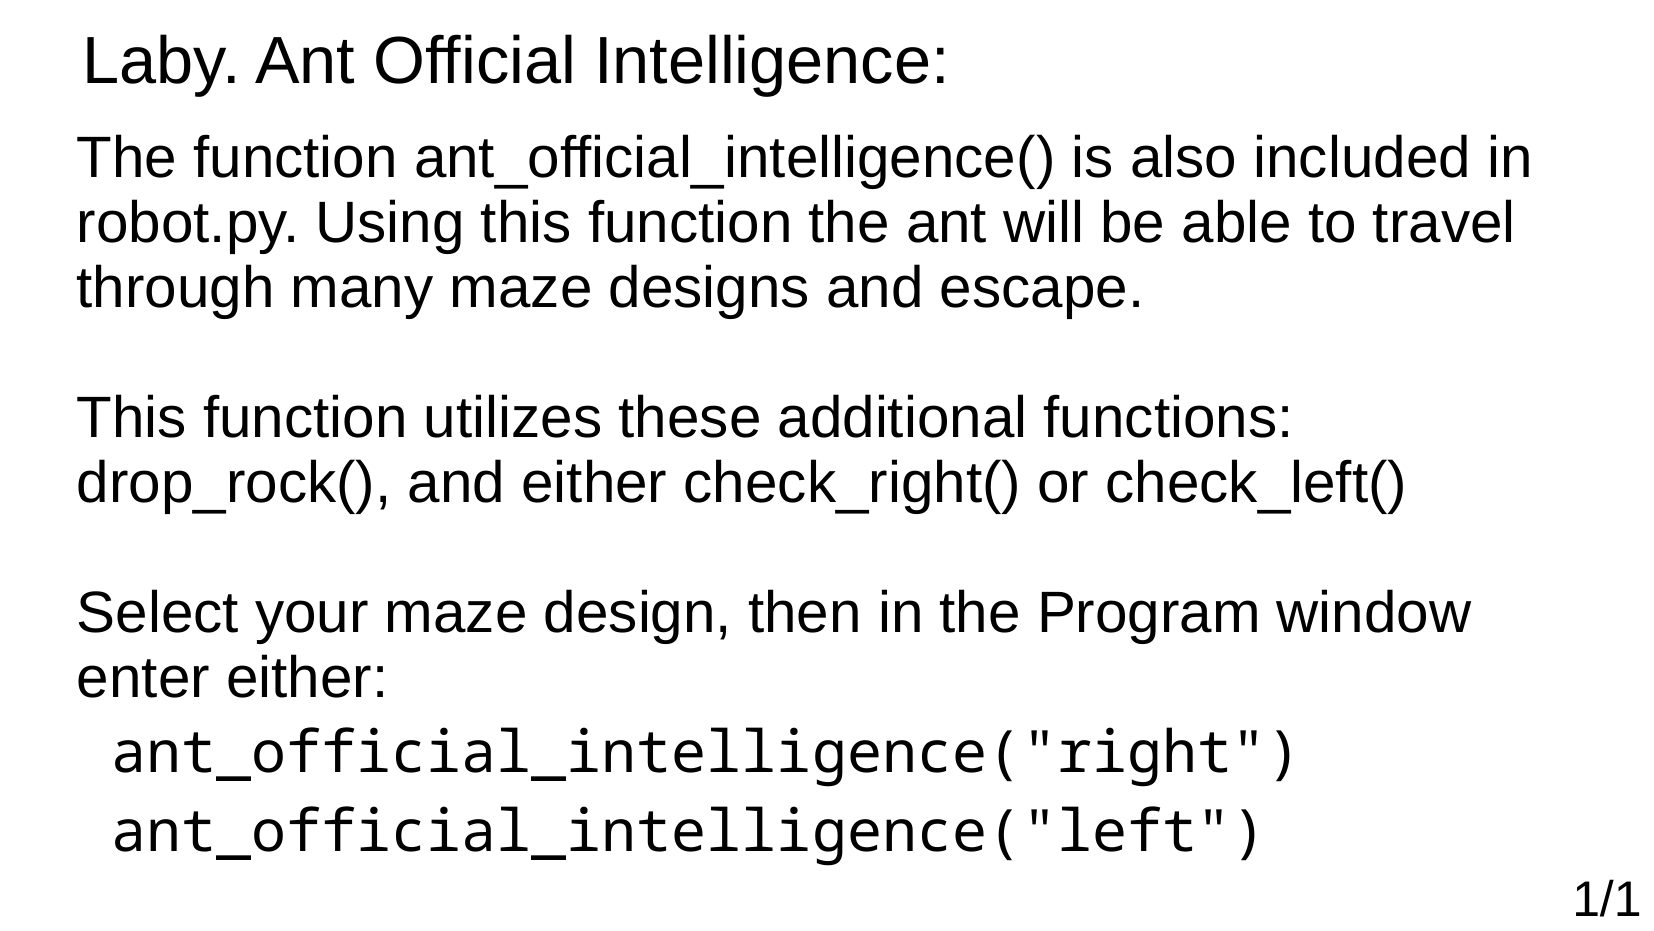

# Laby. Ant Official Intelligence:
The function ant_official_intelligence() is also included in robot.py. Using this function the ant will be able to travel through many maze designs and escape.
This function utilizes these additional functions: drop_rock(), and either check_right() or check_left()
Select your maze design, then in the Program window enter either:
 ant_official_intelligence("right")
 ant_official_intelligence("left")
1/1